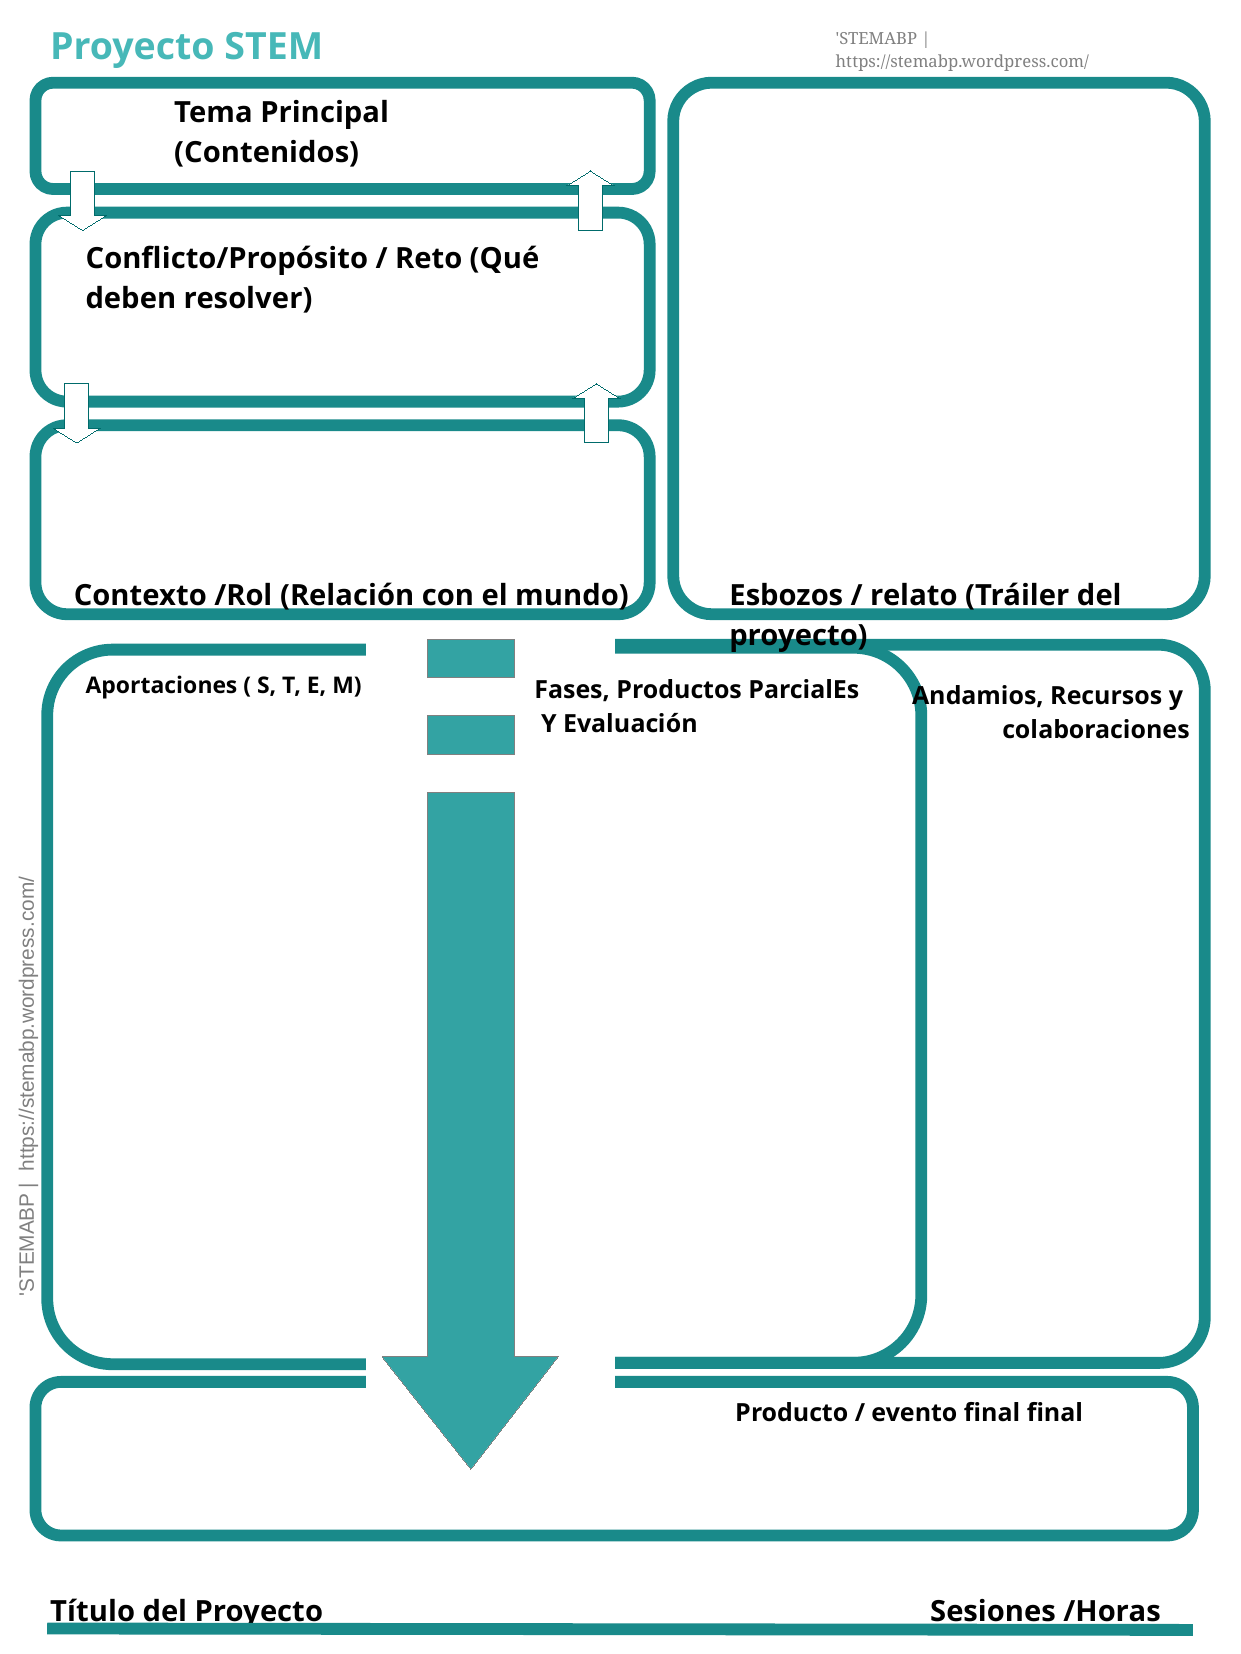

Proyecto STEM
'STEMABP | https://stemabp.wordpress.com/
Tema Principal (Contenidos)
Conflicto/Propósito / Reto (Qué deben resolver)
Contexto /Rol (Relación con el mundo)
Esbozos / relato (Tráiler del proyecto)
Aportaciones ( S, T, E, M)
Fases, Productos ParcialEs
 Y Evaluación
Andamios, Recursos y
colaboraciones
'STEMABP | https://stemabp.wordpress.com/
Producto / evento final final
Título del Proyecto
Sesiones /Horas